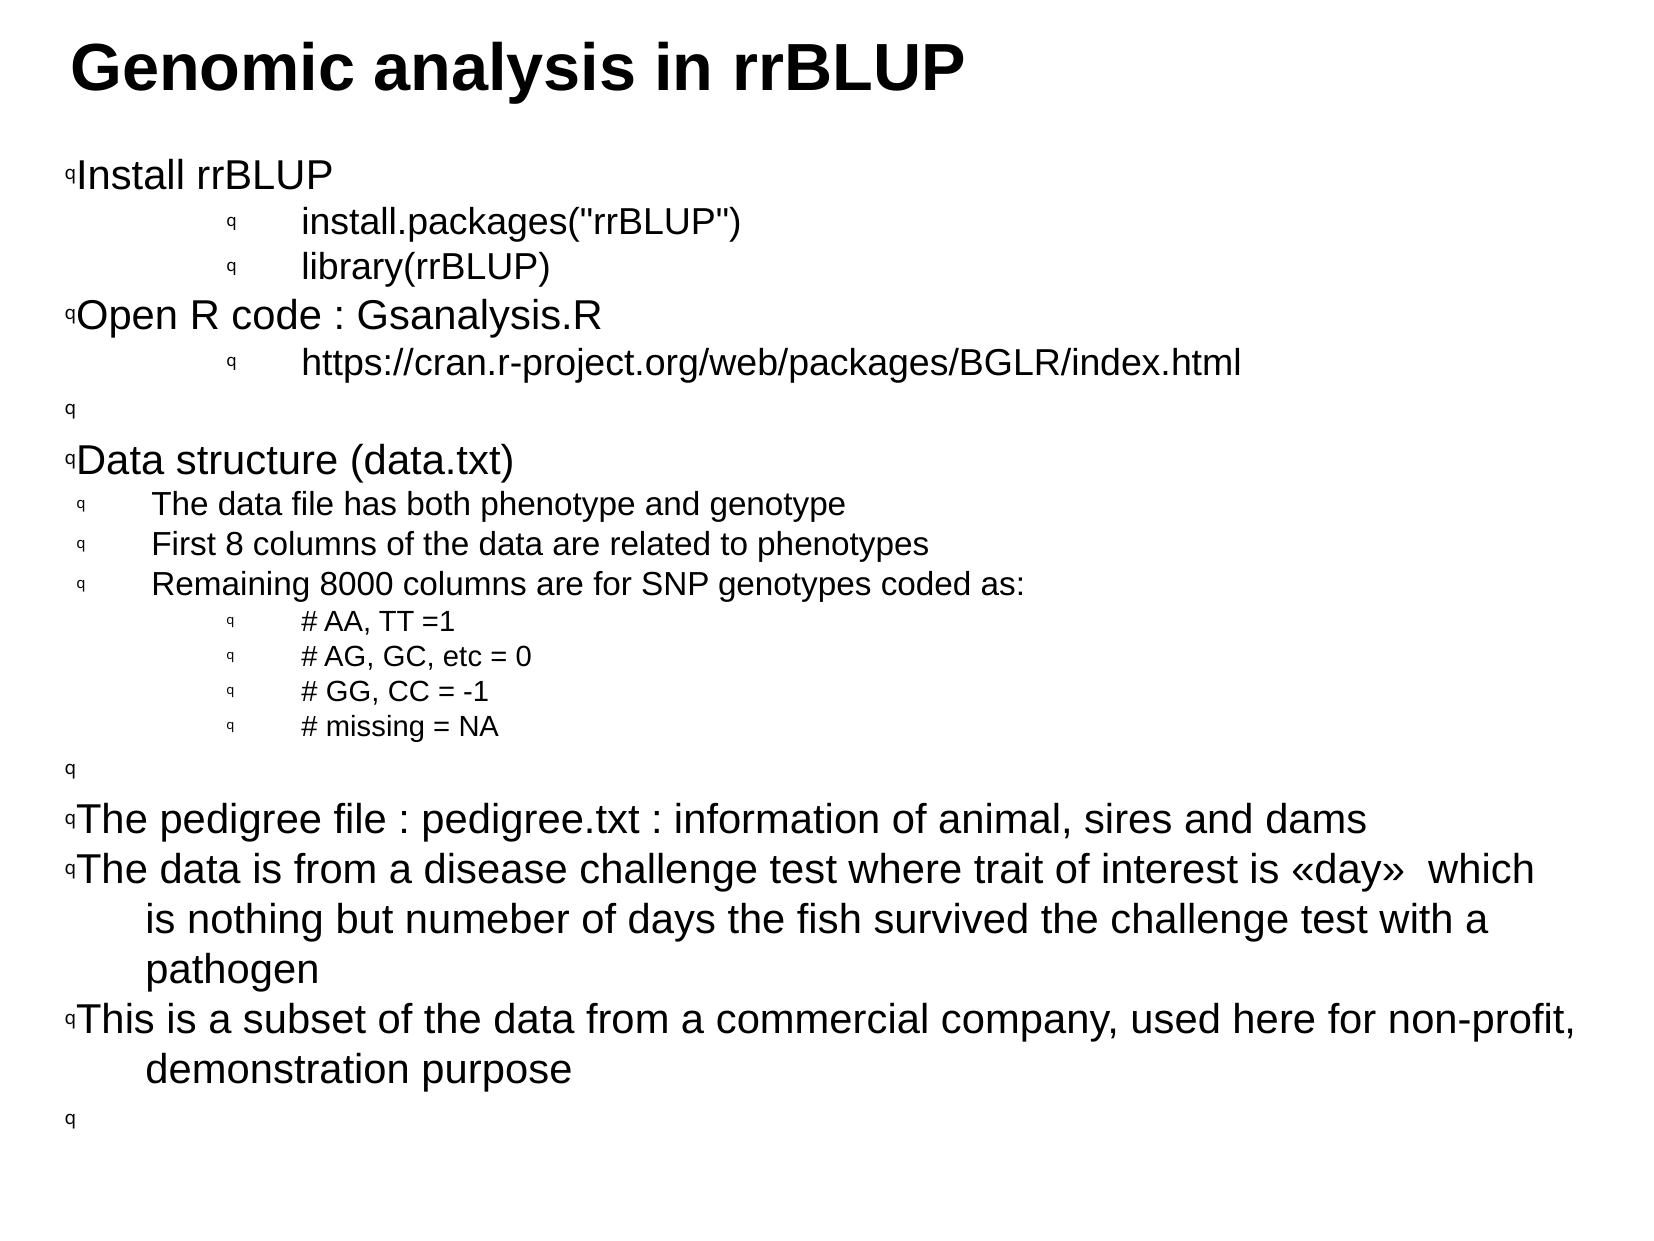

Genomic analysis in rrBLUP
Install rrBLUP
install.packages("rrBLUP")
library(rrBLUP)
Open R code : Gsanalysis.R
https://cran.r-project.org/web/packages/BGLR/index.html
Data structure (data.txt)
The data file has both phenotype and genotype
First 8 columns of the data are related to phenotypes
Remaining 8000 columns are for SNP genotypes coded as:
# AA, TT =1
# AG, GC, etc = 0
# GG, CC = -1
# missing = NA
The pedigree file : pedigree.txt : information of animal, sires and dams
The data is from a disease challenge test where trait of interest is «day» which is nothing but numeber of days the fish survived the challenge test with a pathogen
This is a subset of the data from a commercial company, used here for non-profit, demonstration purpose